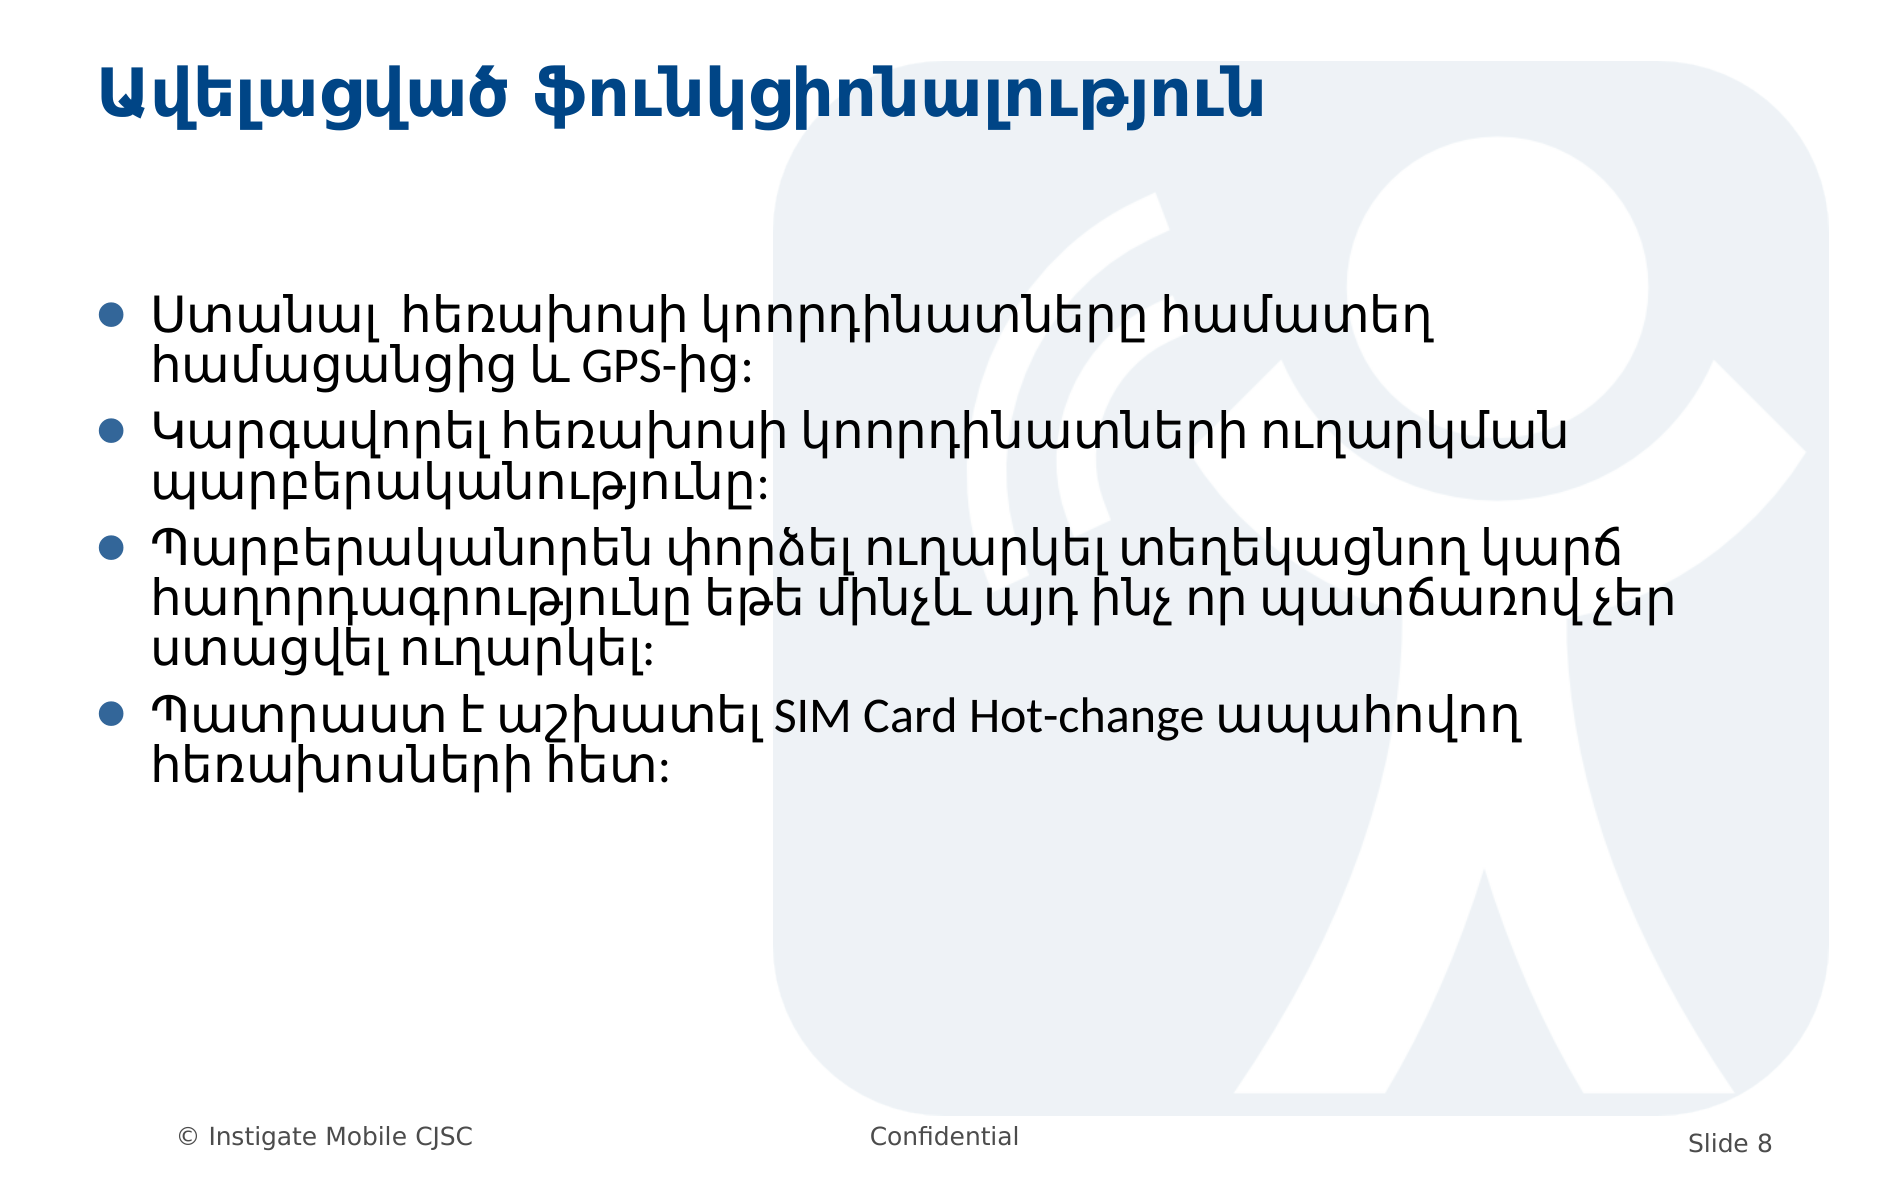

# Ավելացված ֆունկցիոնալություն
Ստանալ հեռախոսի կոորդինատները համատեղ համացանցից և GPS-ից:
Կարգավորել հեռախոսի կոորդինատների ուղարկման պարբերականությունը:
Պարբերականորեն փորձել ուղարկել տեղեկացնող կարճ հաղորդագրությունը եթե մինչև այդ ինչ որ պատճառով չեր ստացվել ուղարկել:
Պատրաստ է աշխատել SIM Card Hot-change ապահովող հեռախոսների հետ: